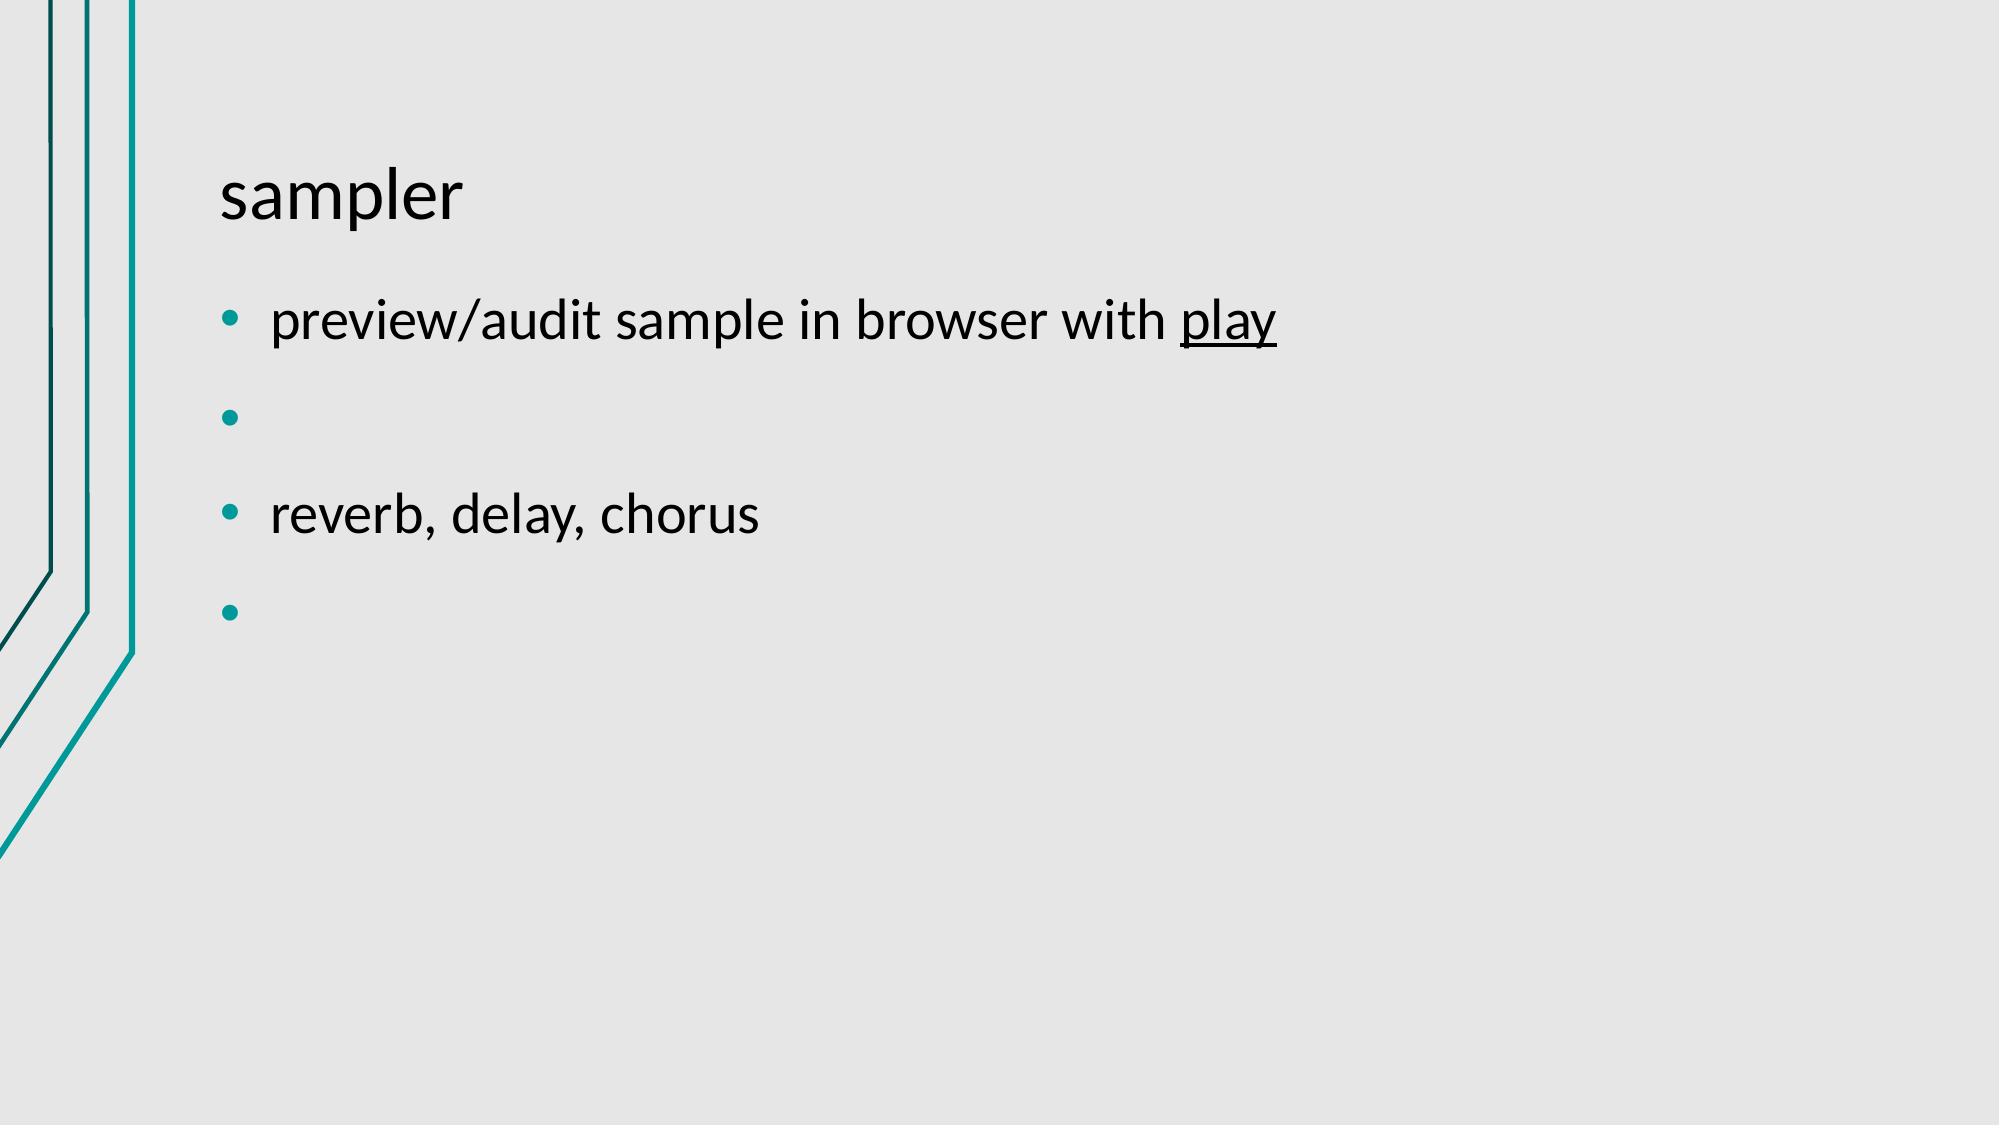

# sampler
preview/audit sample in browser with play
reverb, delay, chorus